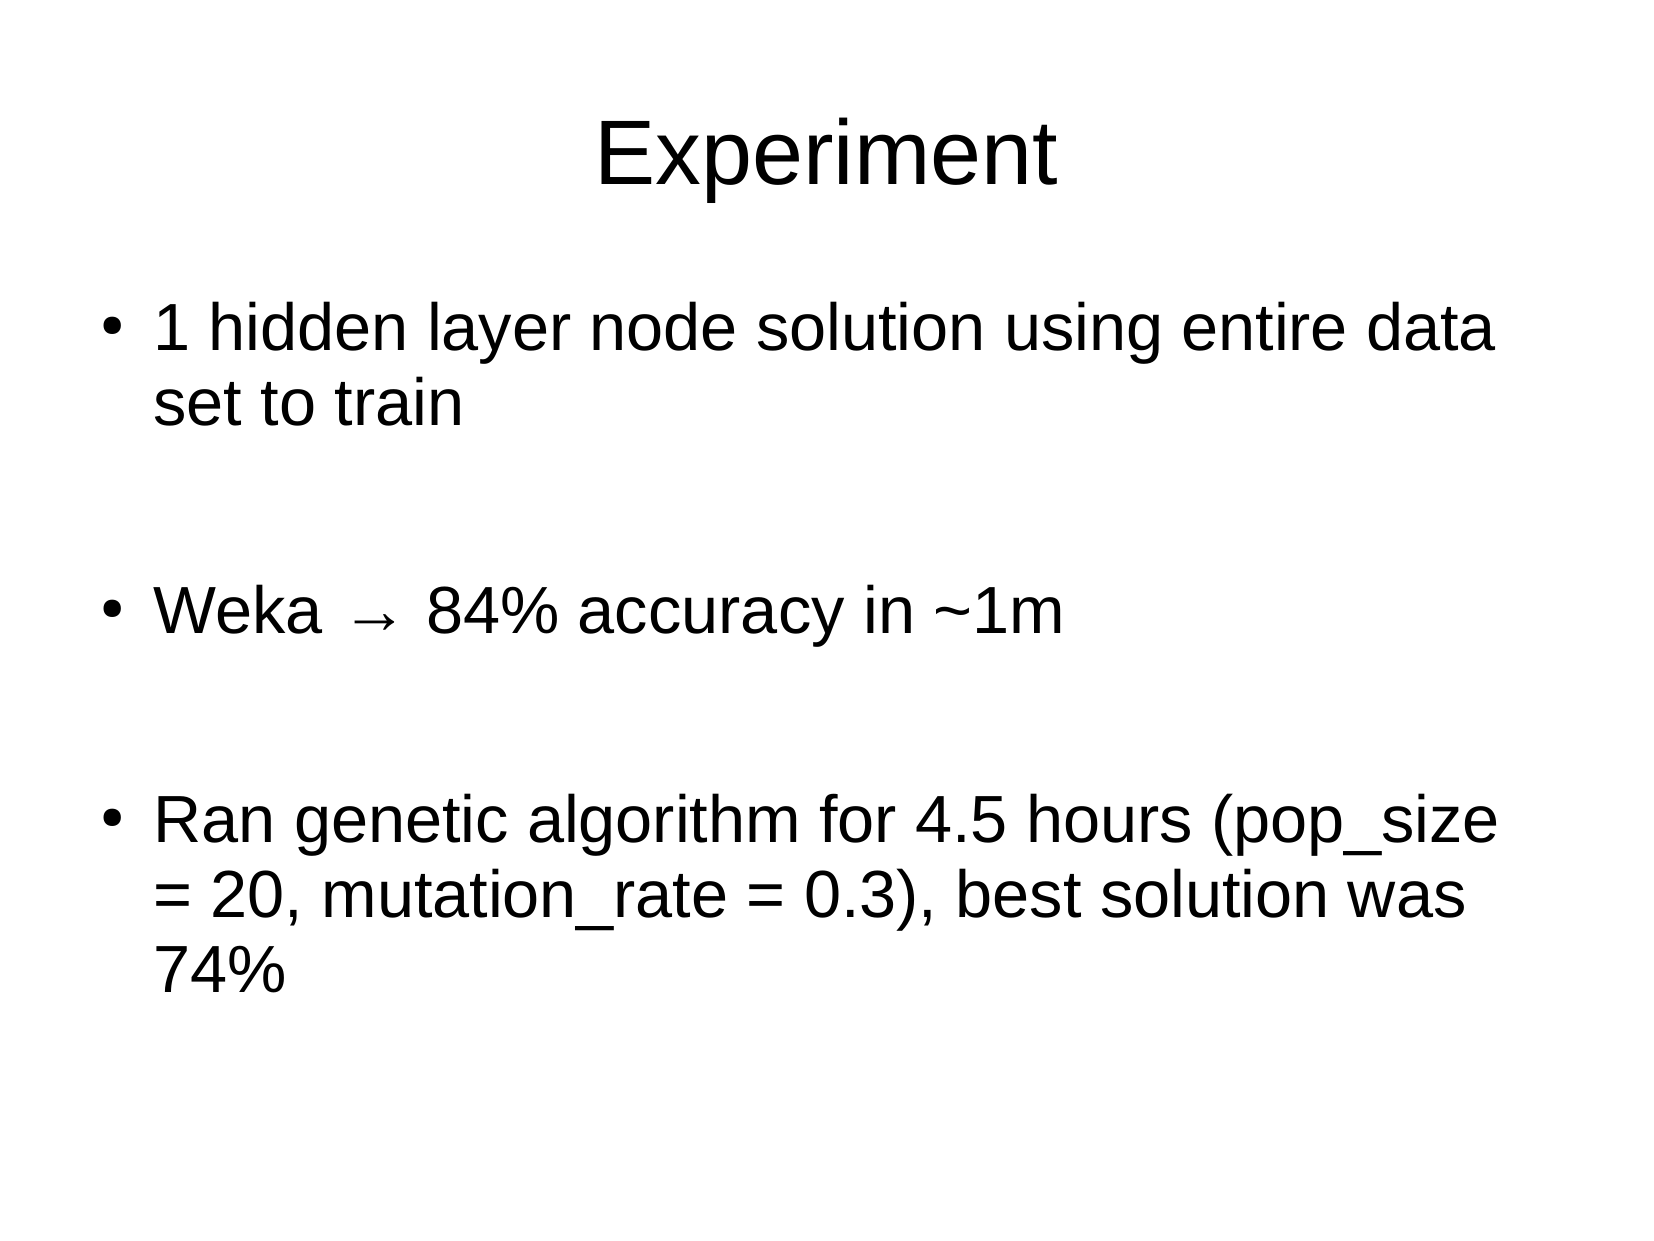

# Experiment
1 hidden layer node solution using entire data set to train
Weka → 84% accuracy in ~1m
Ran genetic algorithm for 4.5 hours (pop_size = 20, mutation_rate = 0.3), best solution was 74%